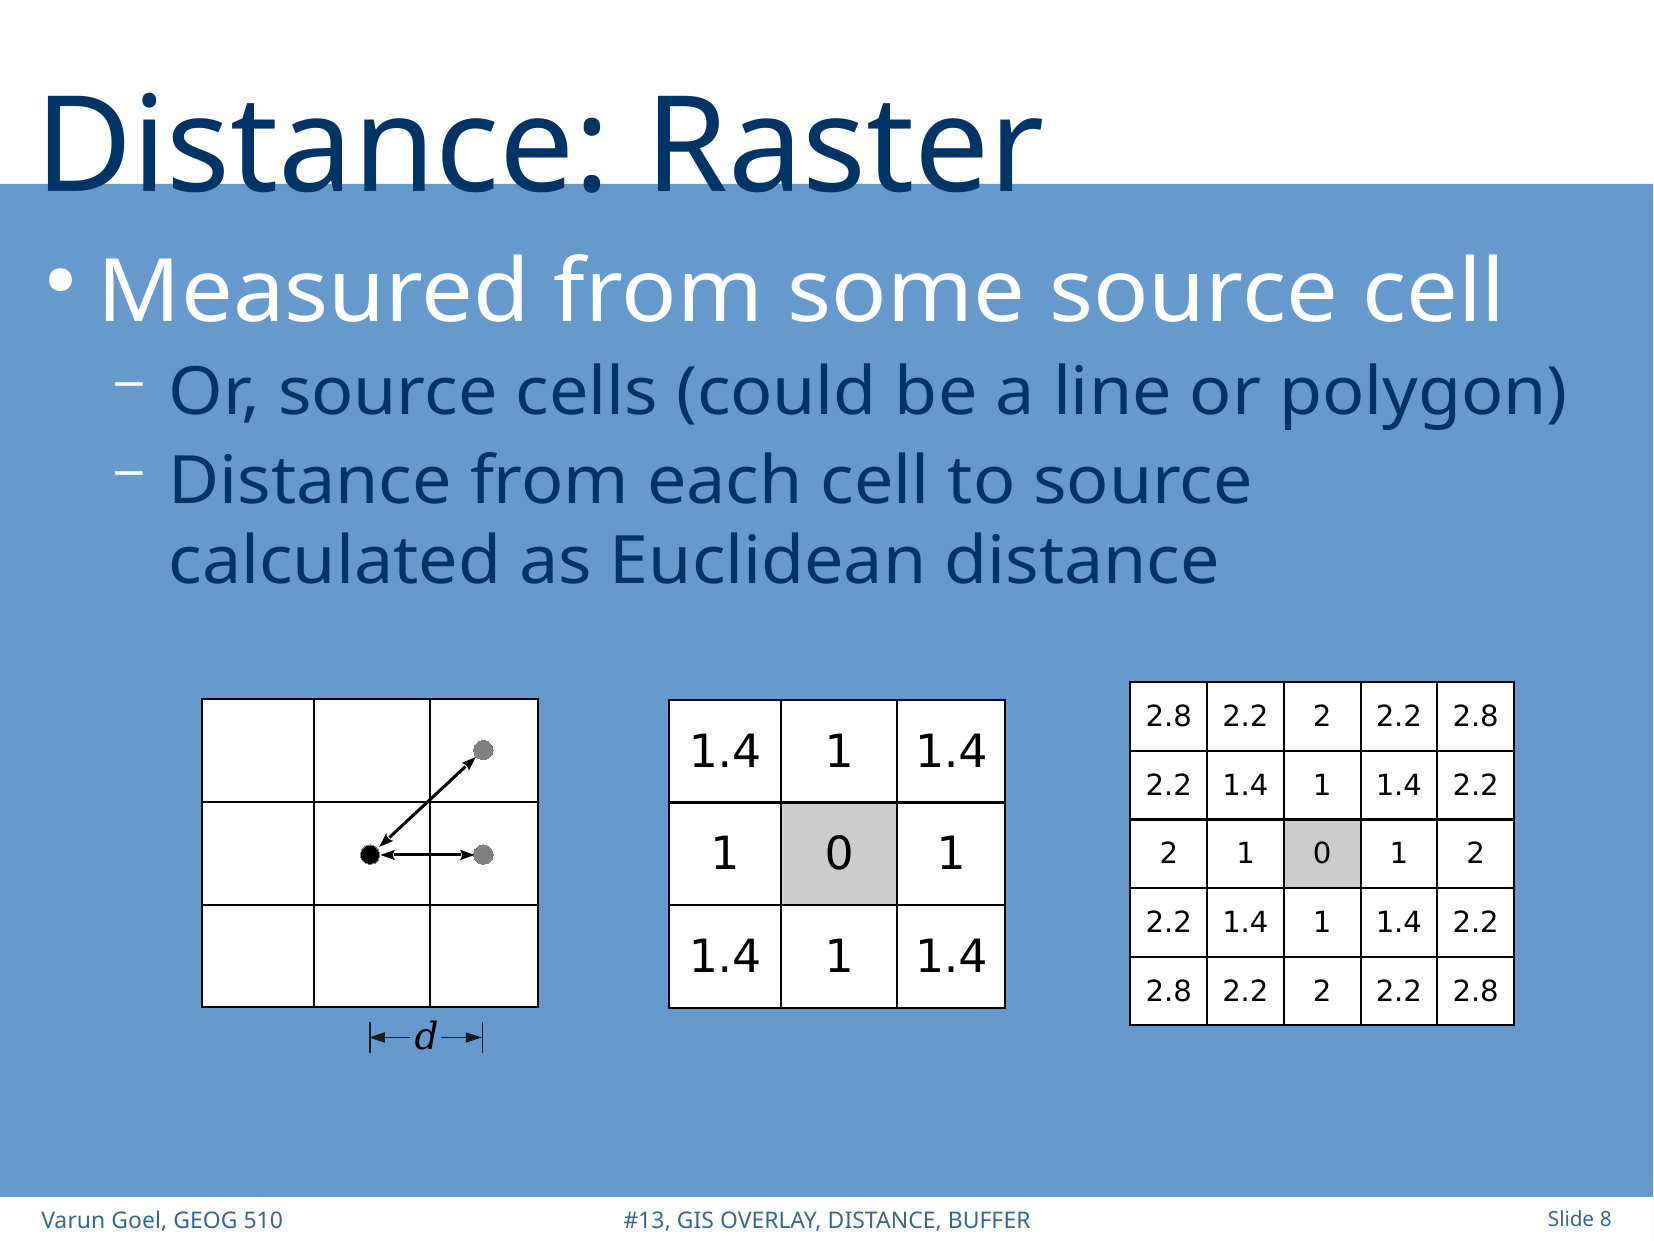

# Distance: Raster
Measured from some source cell
Or, source cells (could be a line or polygon)
Distance from each cell to source calculated as Euclidean distance
| 2.8 | 2.2 | 2 | 2.2 | 2.8 |
| --- | --- | --- | --- | --- |
| 2.2 | 1.4 | 1 | 1.4 | 2.2 |
| 2 | 1 | 0 | 1 | 2 |
| 2.2 | 1.4 | 1 | 1.4 | 2.2 |
| 2.8 | 2.2 | 2 | 2.2 | 2.8 |
| | | |
| --- | --- | --- |
| | | |
| | | |
d
| 1.4 | 1 | 1.4 |
| --- | --- | --- |
| 1 | 0 | 1 |
| 1.4 | 1 | 1.4 |
#13, GIS OVERLAY, DISTANCE, BUFFER
8